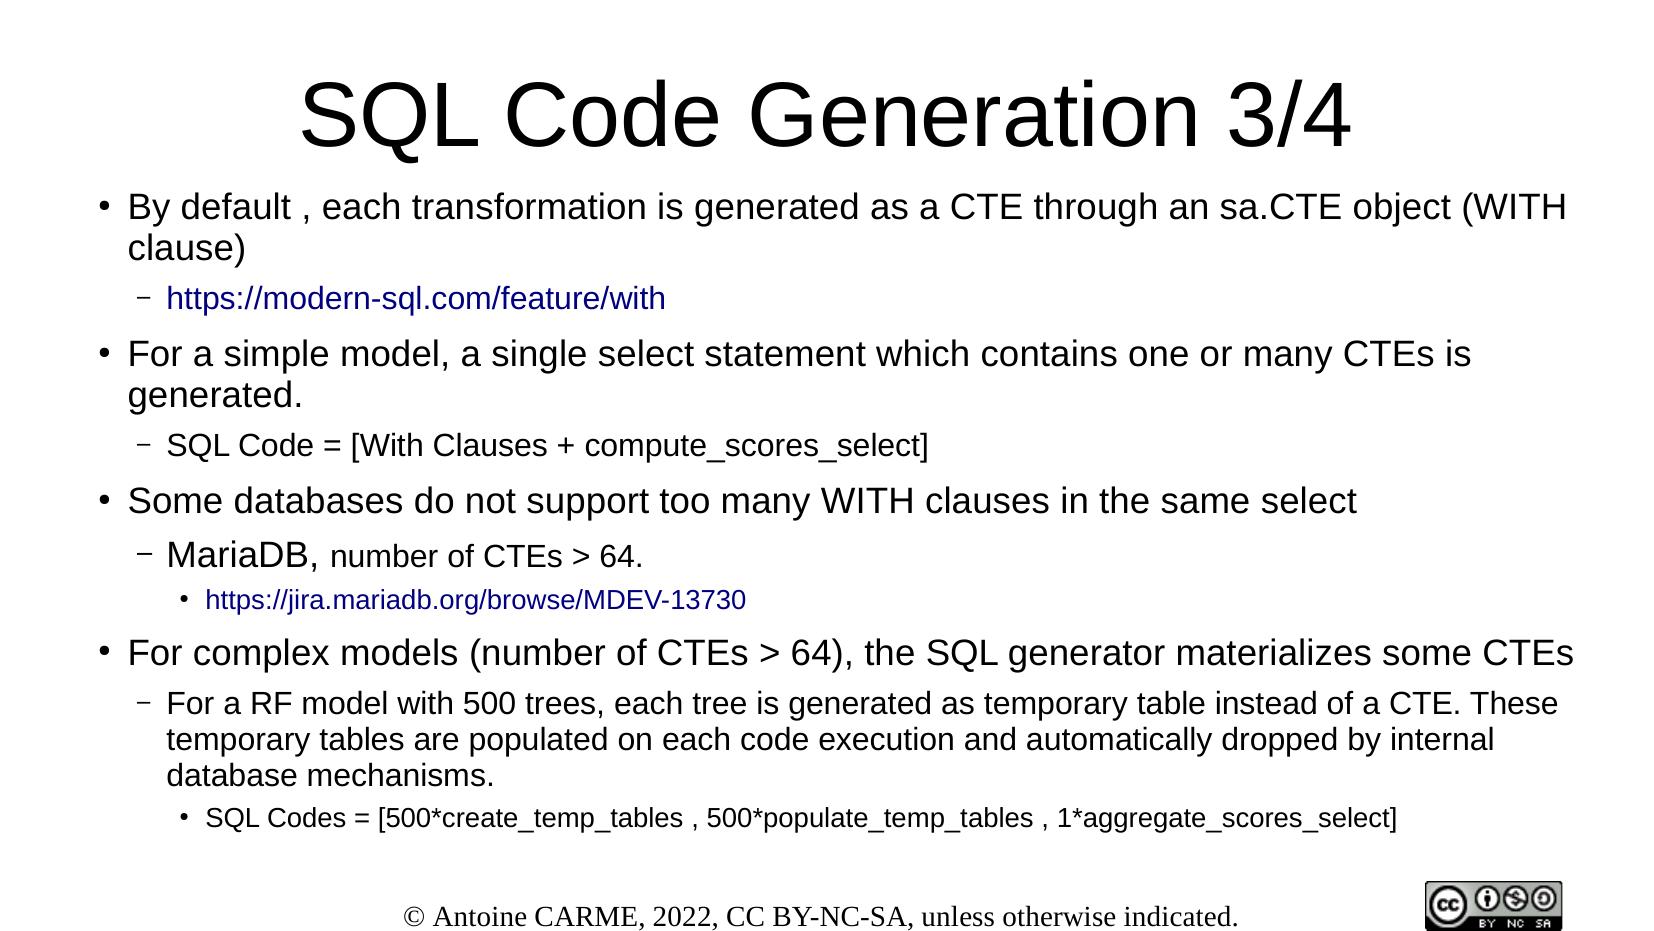

# SQL Code Generation 3/4
By default , each transformation is generated as a CTE through an sa.CTE object (WITH clause)
https://modern-sql.com/feature/with
For a simple model, a single select statement which contains one or many CTEs is generated.
SQL Code = [With Clauses + compute_scores_select]
Some databases do not support too many WITH clauses in the same select
MariaDB, number of CTEs > 64.
https://jira.mariadb.org/browse/MDEV-13730
For complex models (number of CTEs > 64), the SQL generator materializes some CTEs
For a RF model with 500 trees, each tree is generated as temporary table instead of a CTE. These temporary tables are populated on each code execution and automatically dropped by internal database mechanisms.
SQL Codes = [500*create_temp_tables , 500*populate_temp_tables , 1*aggregate_scores_select]